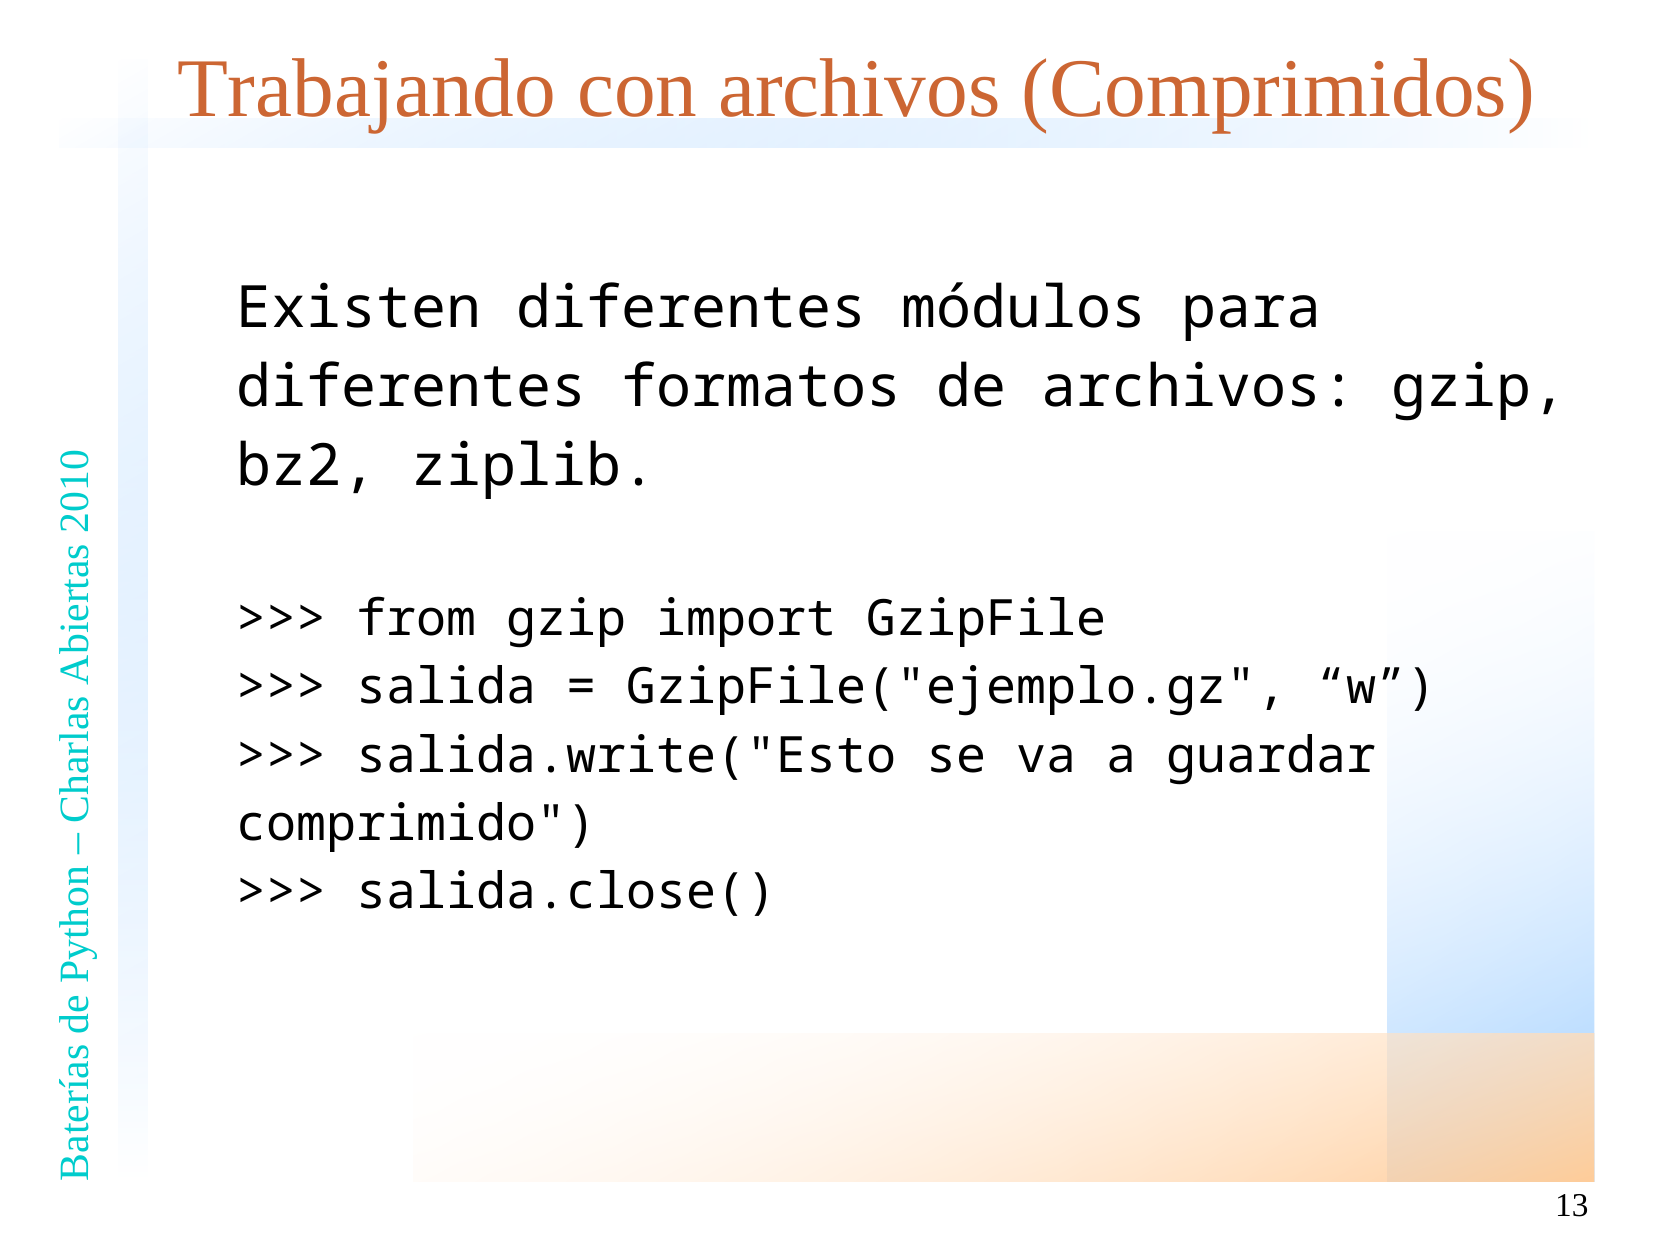

# Trabajando con archivos (Comprimidos)
Existen diferentes módulos para diferentes formatos de archivos: gzip, bz2, ziplib.
>>> from gzip import GzipFile
>>> salida = GzipFile("ejemplo.gz", “w”)
>>> salida.write("Esto se va a guardar comprimido")
>>> salida.close()